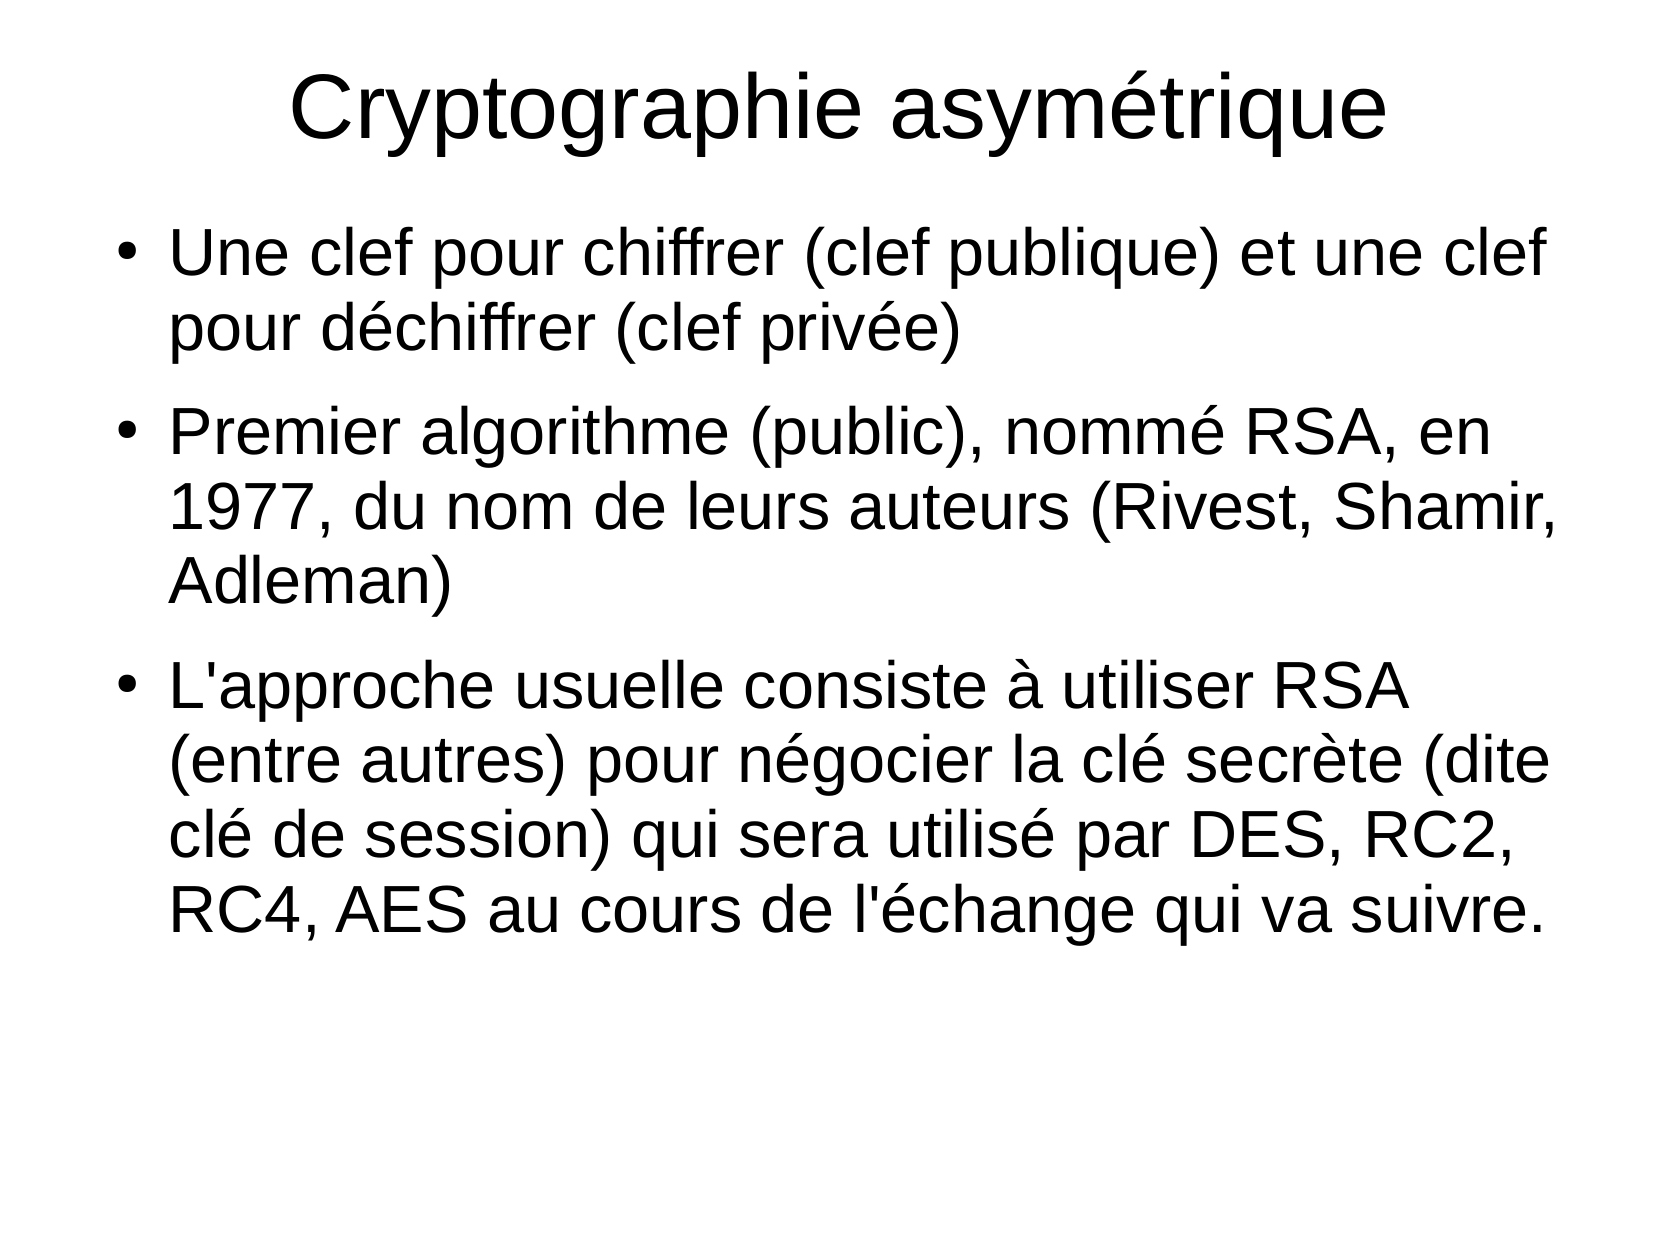

# Cryptographie asymétrique
Une clef pour chiffrer (clef publique) et une clef pour déchiffrer (clef privée)
Premier algorithme (public), nommé RSA, en 1977, du nom de leurs auteurs (Rivest, Shamir, Adleman)
L'approche usuelle consiste à utiliser RSA (entre autres) pour négocier la clé secrète (dite clé de session) qui sera utilisé par DES, RC2, RC4, AES au cours de l'échange qui va suivre.